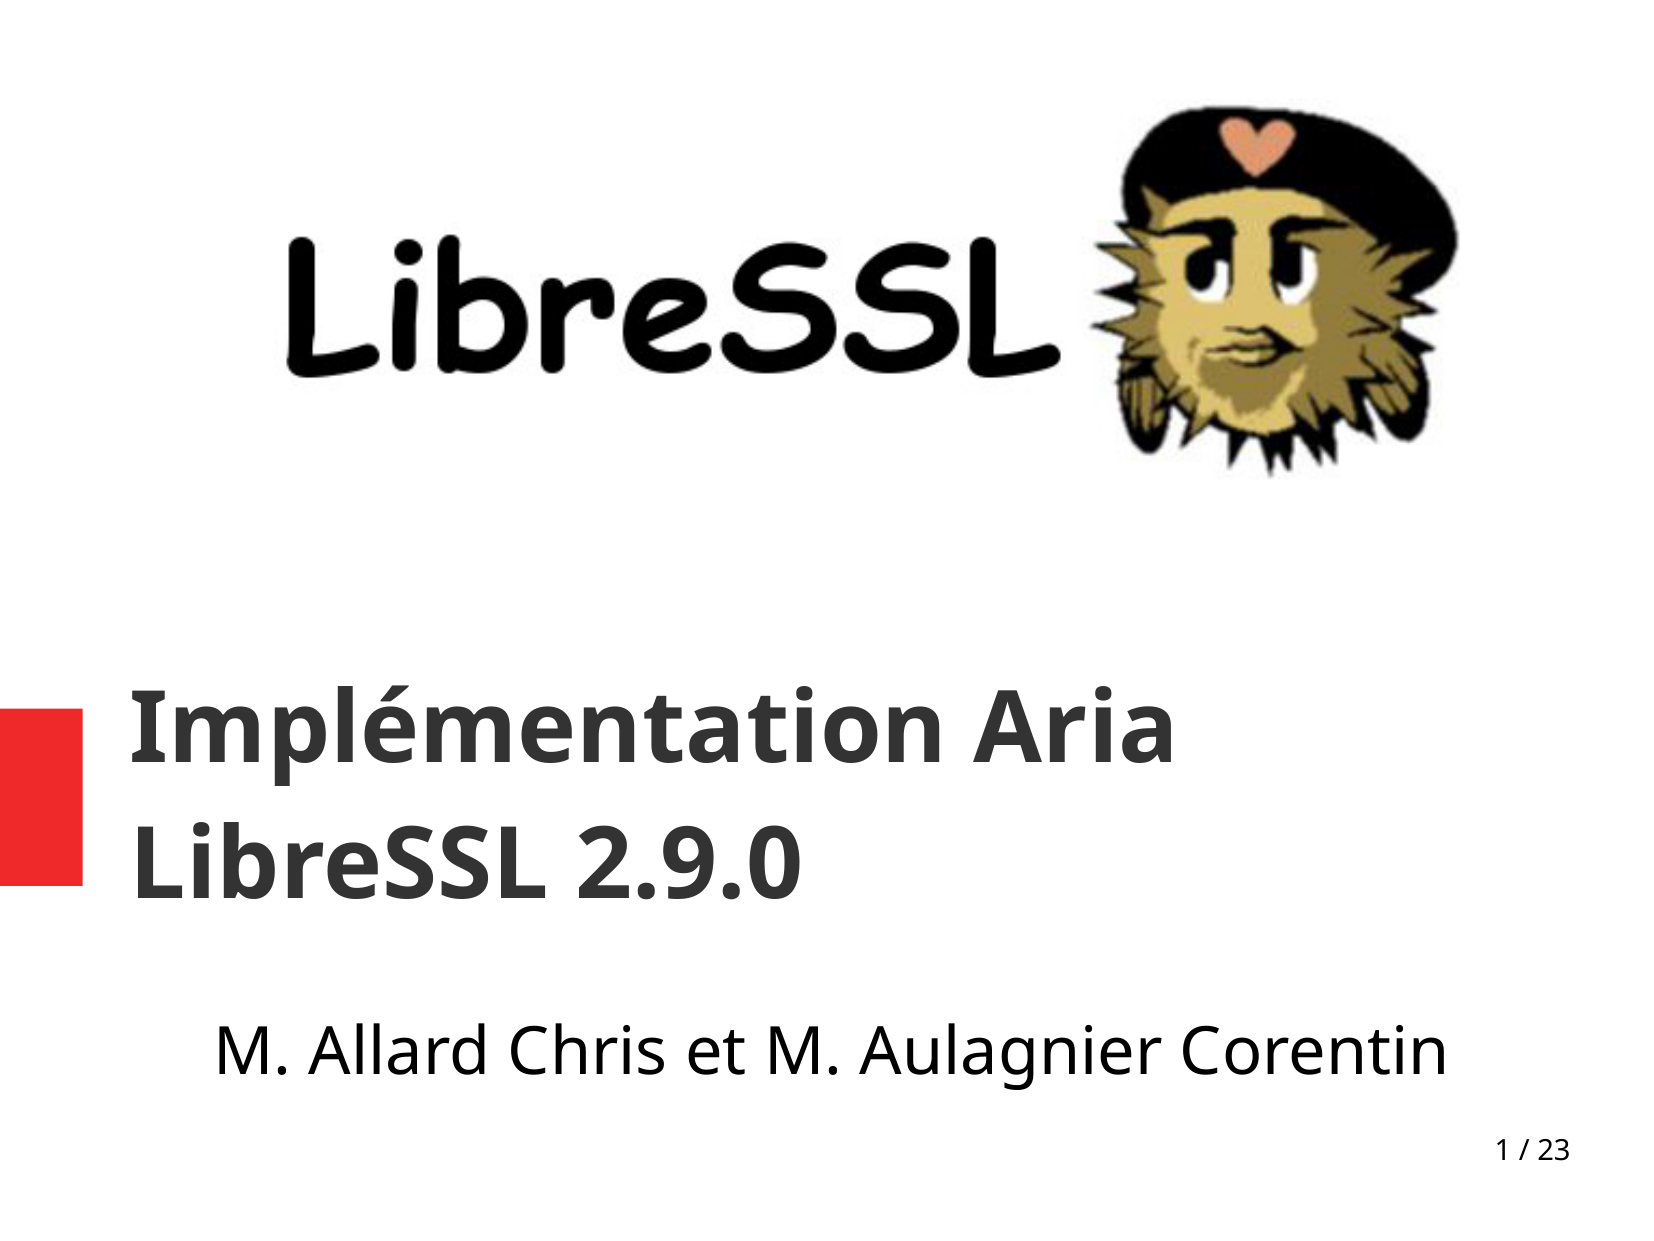

# Implémentation Aria LibreSSL 2.9.0
M. Allard Chris et M. Aulagnier Corentin
1